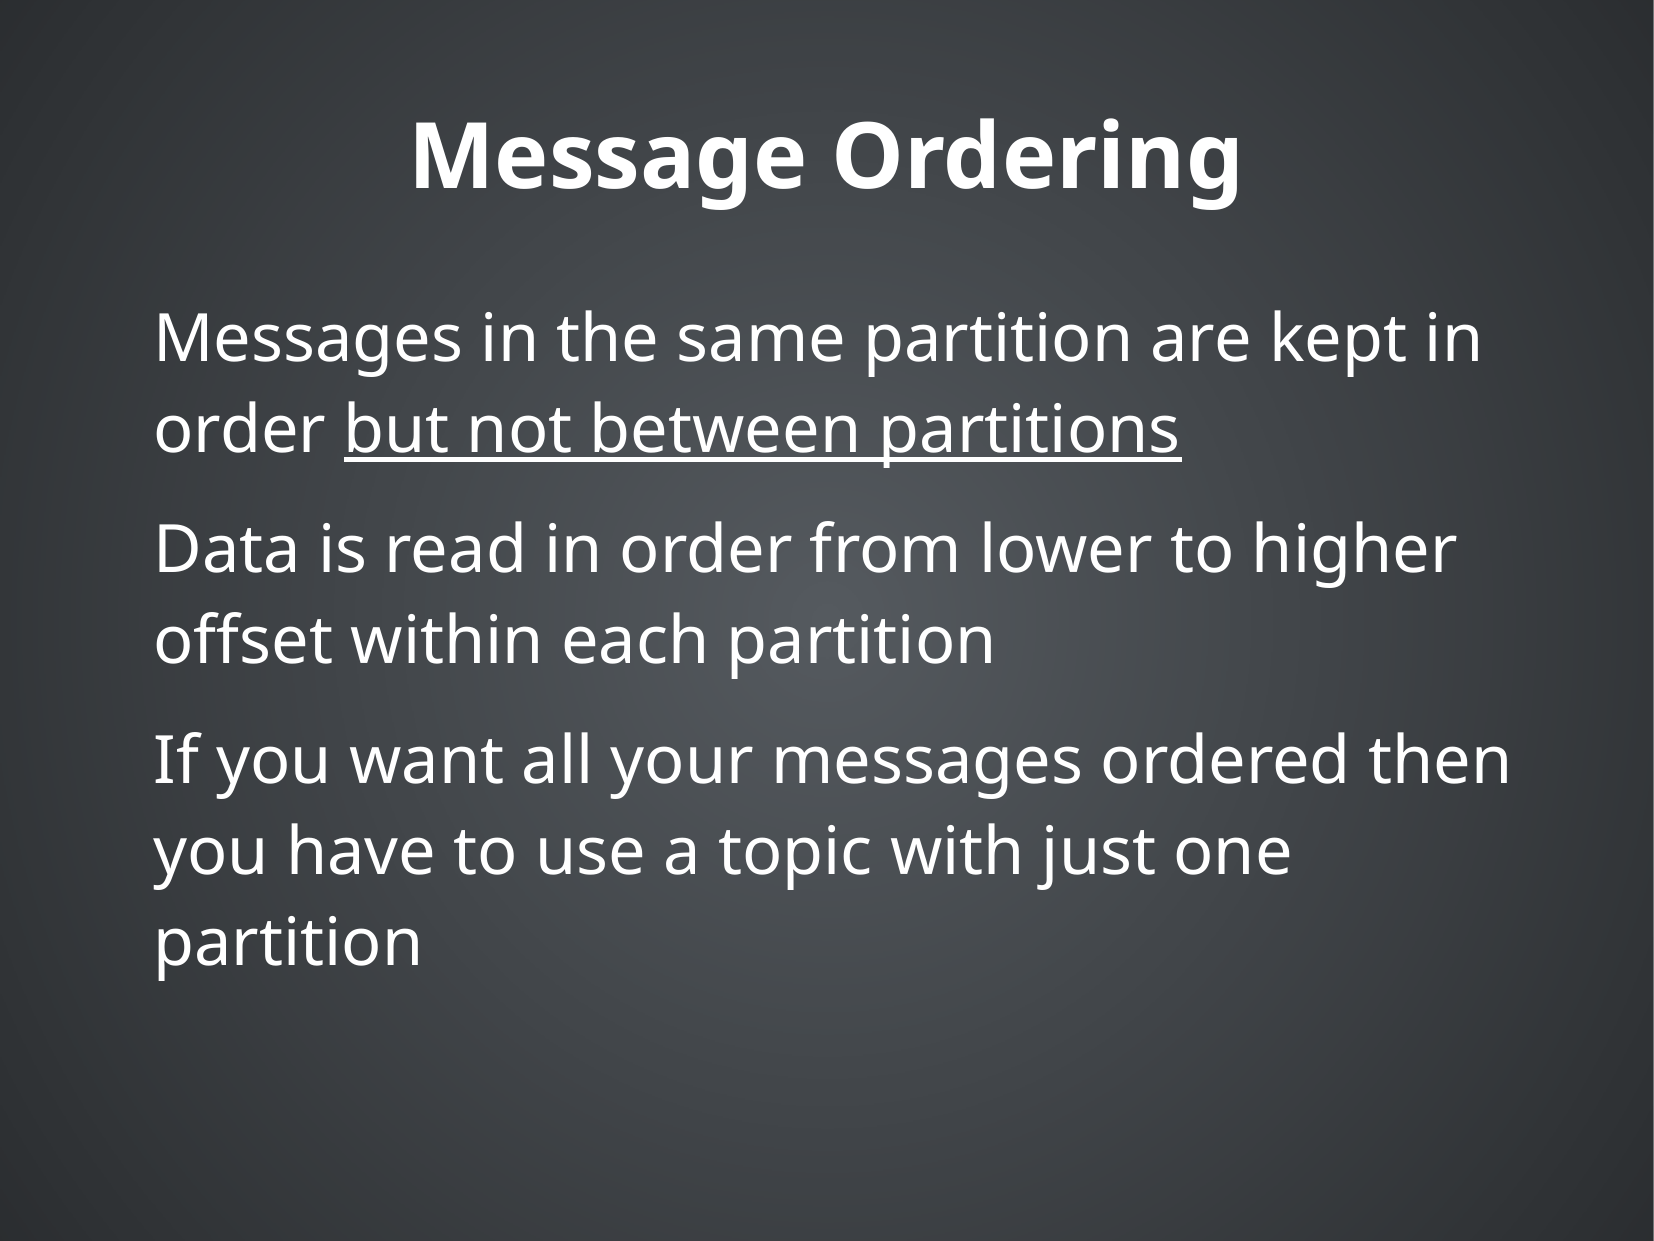

# Message Ordering
Messages in the same partition are kept in order but not between partitions
Data is read in order from lower to higher offset within each partition
If you want all your messages ordered then you have to use a topic with just one partition